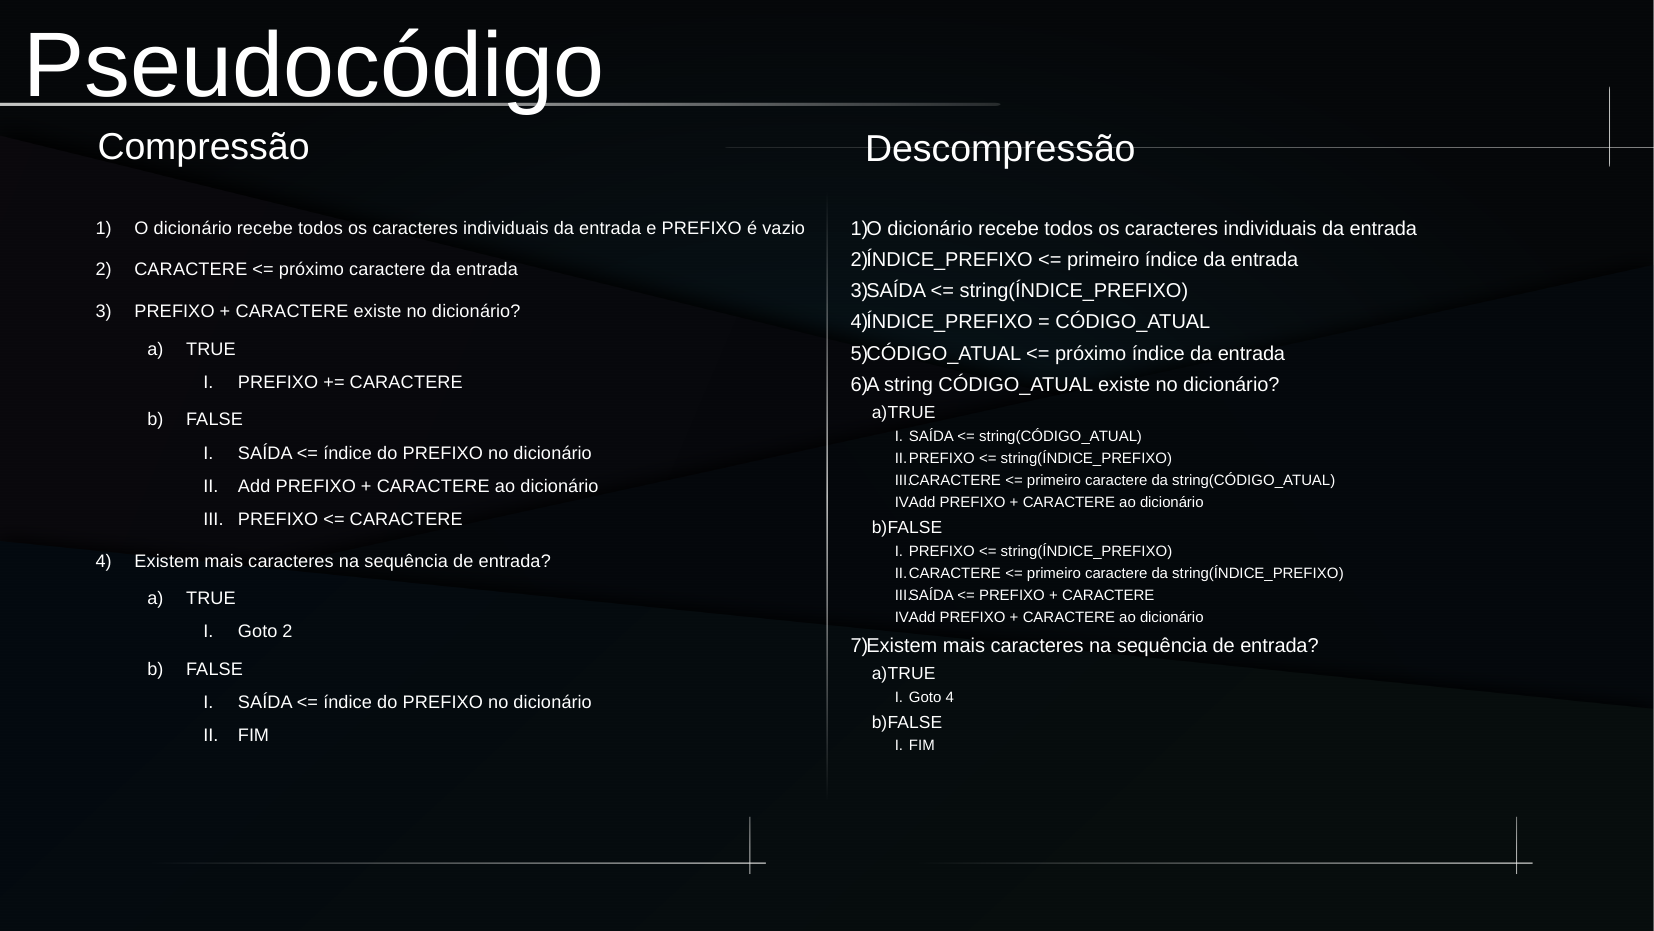

# Pseudocódigo
Compressão
Descompressão
O dicionário recebe todos os caracteres individuais da entrada e PREFIXO é vazio
CARACTERE <= próximo caractere da entrada
PREFIXO + CARACTERE existe no dicionário?
TRUE
PREFIXO += CARACTERE
FALSE
SAÍDA <= índice do PREFIXO no dicionário
Add PREFIXO + CARACTERE ao dicionário
PREFIXO <= CARACTERE
Existem mais caracteres na sequência de entrada?
TRUE
Goto 2
FALSE
SAÍDA <= índice do PREFIXO no dicionário
FIM
O dicionário recebe todos os caracteres individuais da entrada
ÍNDICE_PREFIXO <= primeiro índice da entrada
SAÍDA <= string(ÍNDICE_PREFIXO)
ÍNDICE_PREFIXO = CÓDIGO_ATUAL
CÓDIGO_ATUAL <= próximo índice da entrada
A string CÓDIGO_ATUAL existe no dicionário?
TRUE
SAÍDA <= string(CÓDIGO_ATUAL)
PREFIXO <= string(ÍNDICE_PREFIXO)
CARACTERE <= primeiro caractere da string(CÓDIGO_ATUAL)
Add PREFIXO + CARACTERE ao dicionário
FALSE
PREFIXO <= string(ÍNDICE_PREFIXO)
CARACTERE <= primeiro caractere da string(ÍNDICE_PREFIXO)
SAÍDA <= PREFIXO + CARACTERE
Add PREFIXO + CARACTERE ao dicionário
Existem mais caracteres na sequência de entrada?
TRUE
Goto 4
FALSE
FIM